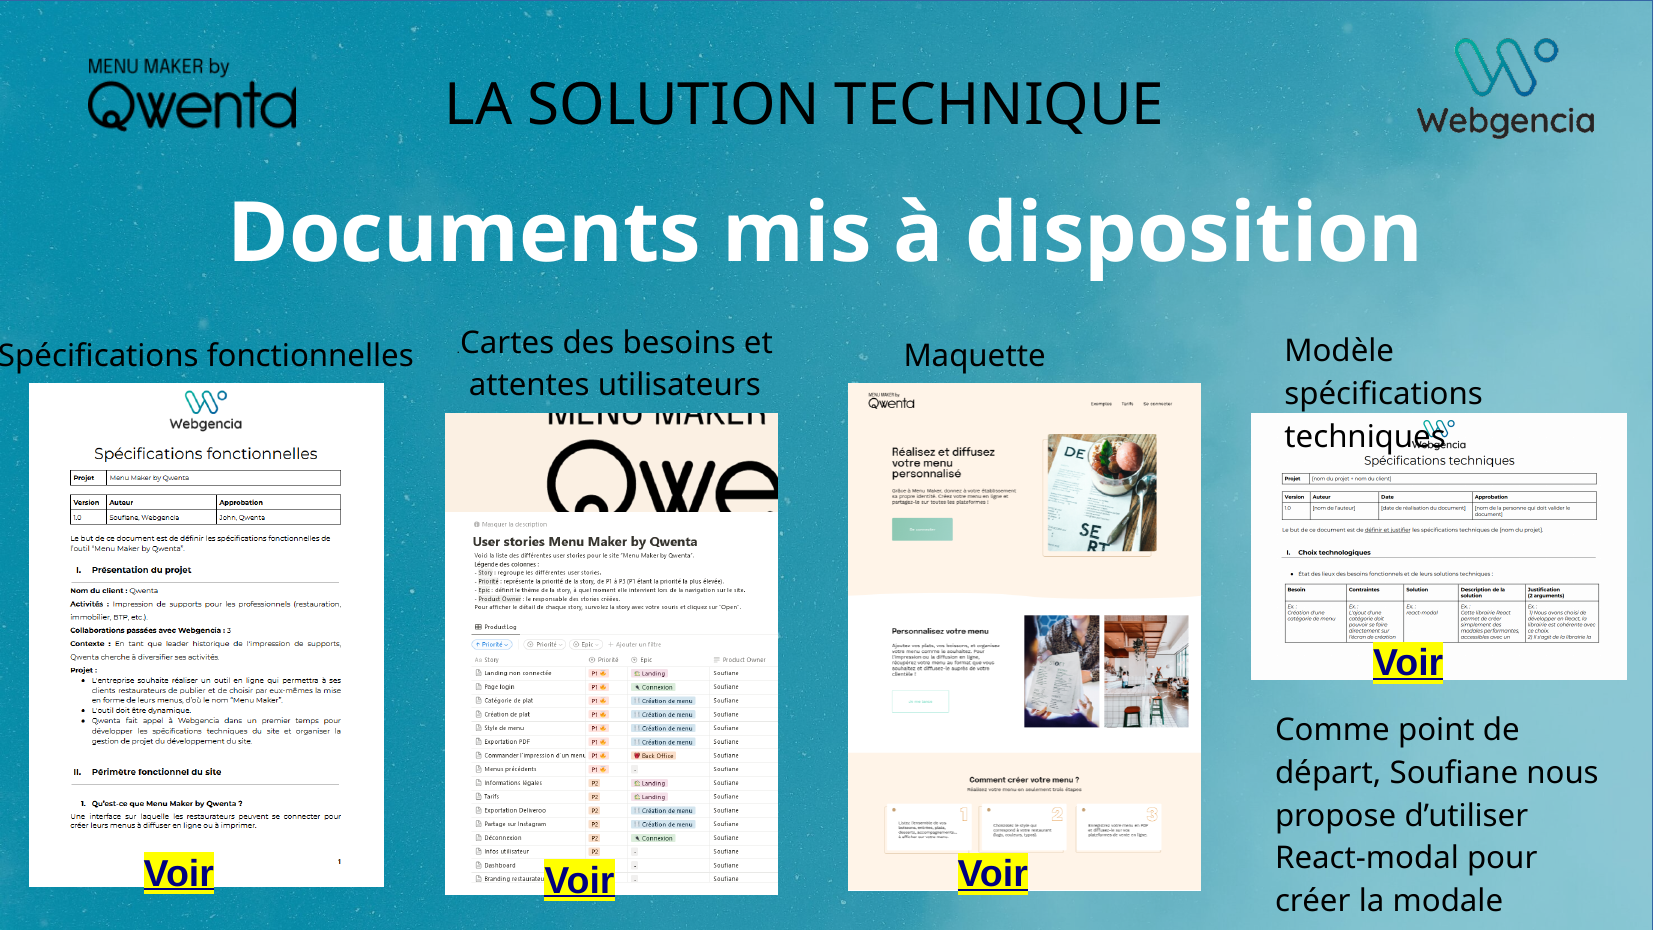

LA SOLUTION TECHNIQUE
# Documents mis à disposition
.Cartes des besoins et attentes utilisateurs
Modèle spécifications techniques
Maquette desktop
Spécifications fonctionnelles
Voir
Comme point de départ, Soufiane nous propose d’utiliser React-modal pour créer la modale catégorie
Voir
Voir
Voir